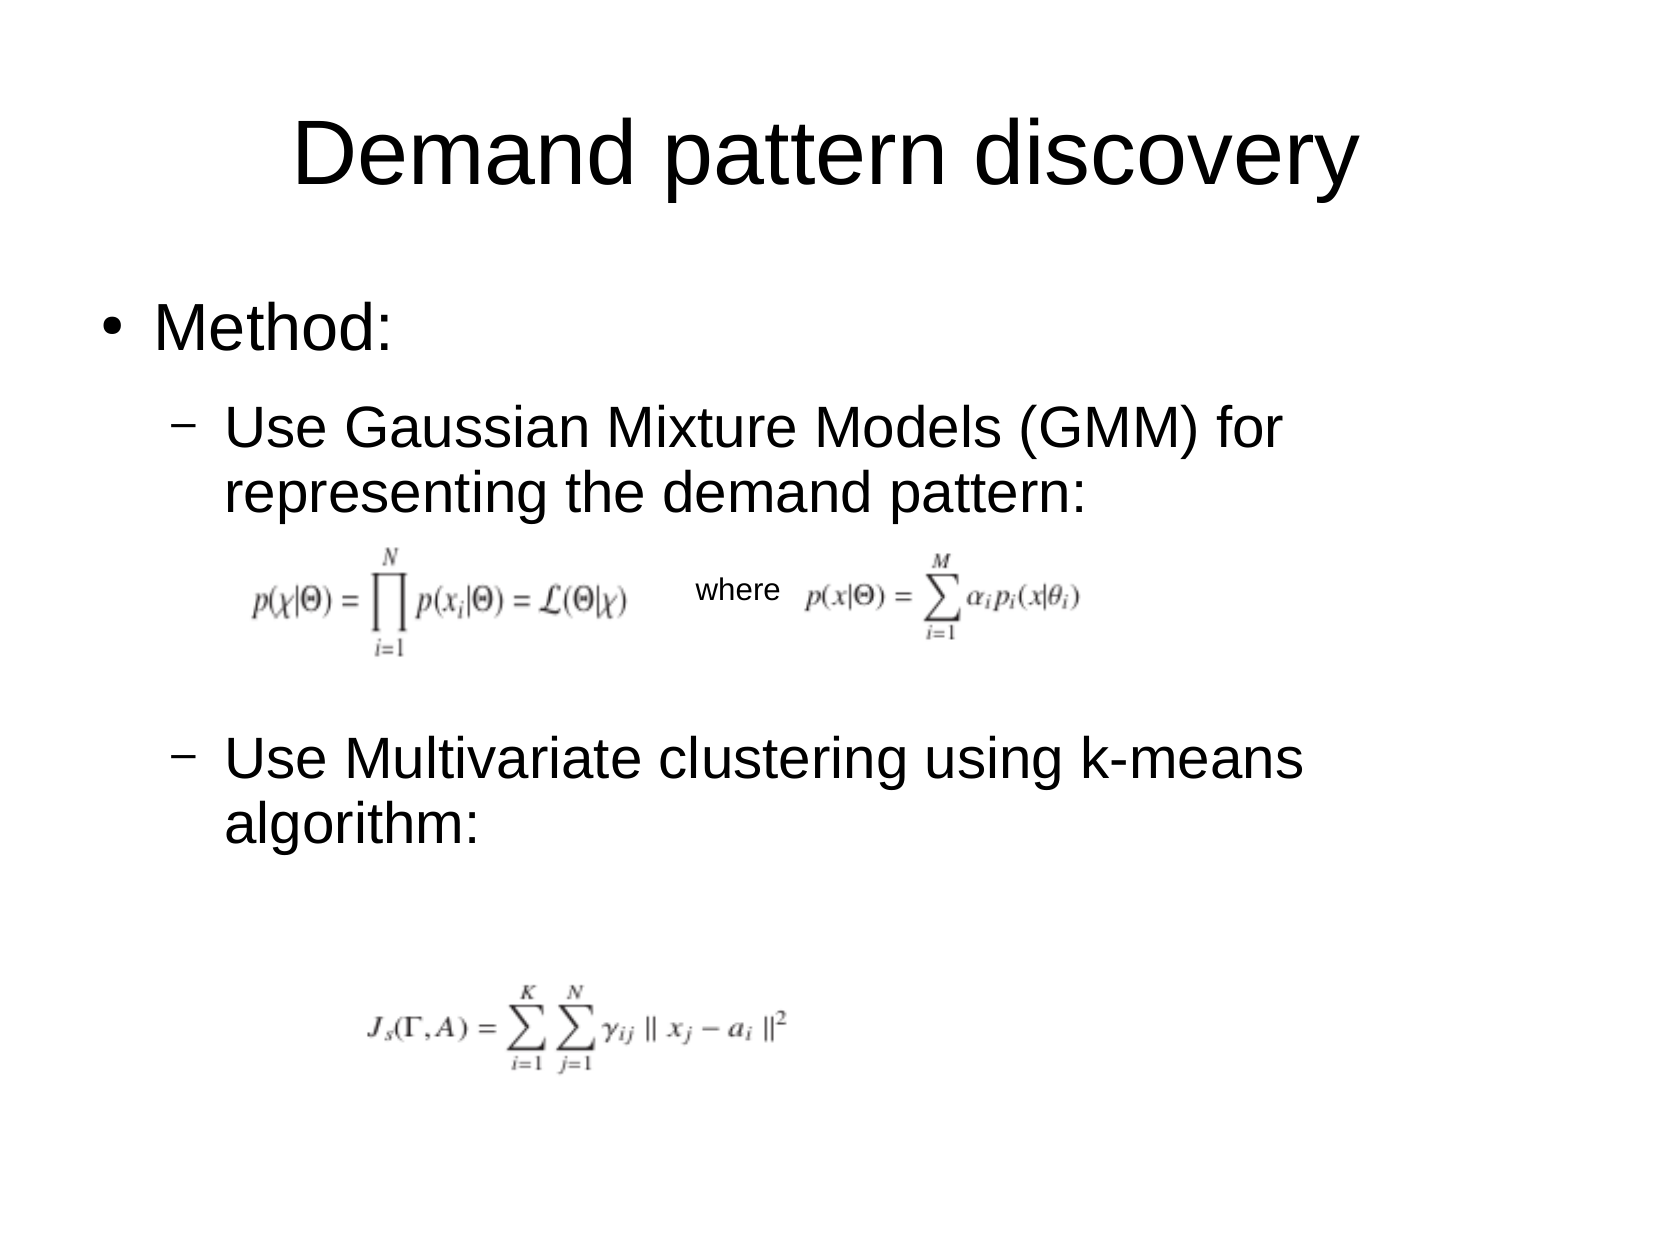

# Demand pattern discovery
Method:
Use Gaussian Mixture Models (GMM) for representing the demand pattern:
 where
Use Multivariate clustering using k-means algorithm: